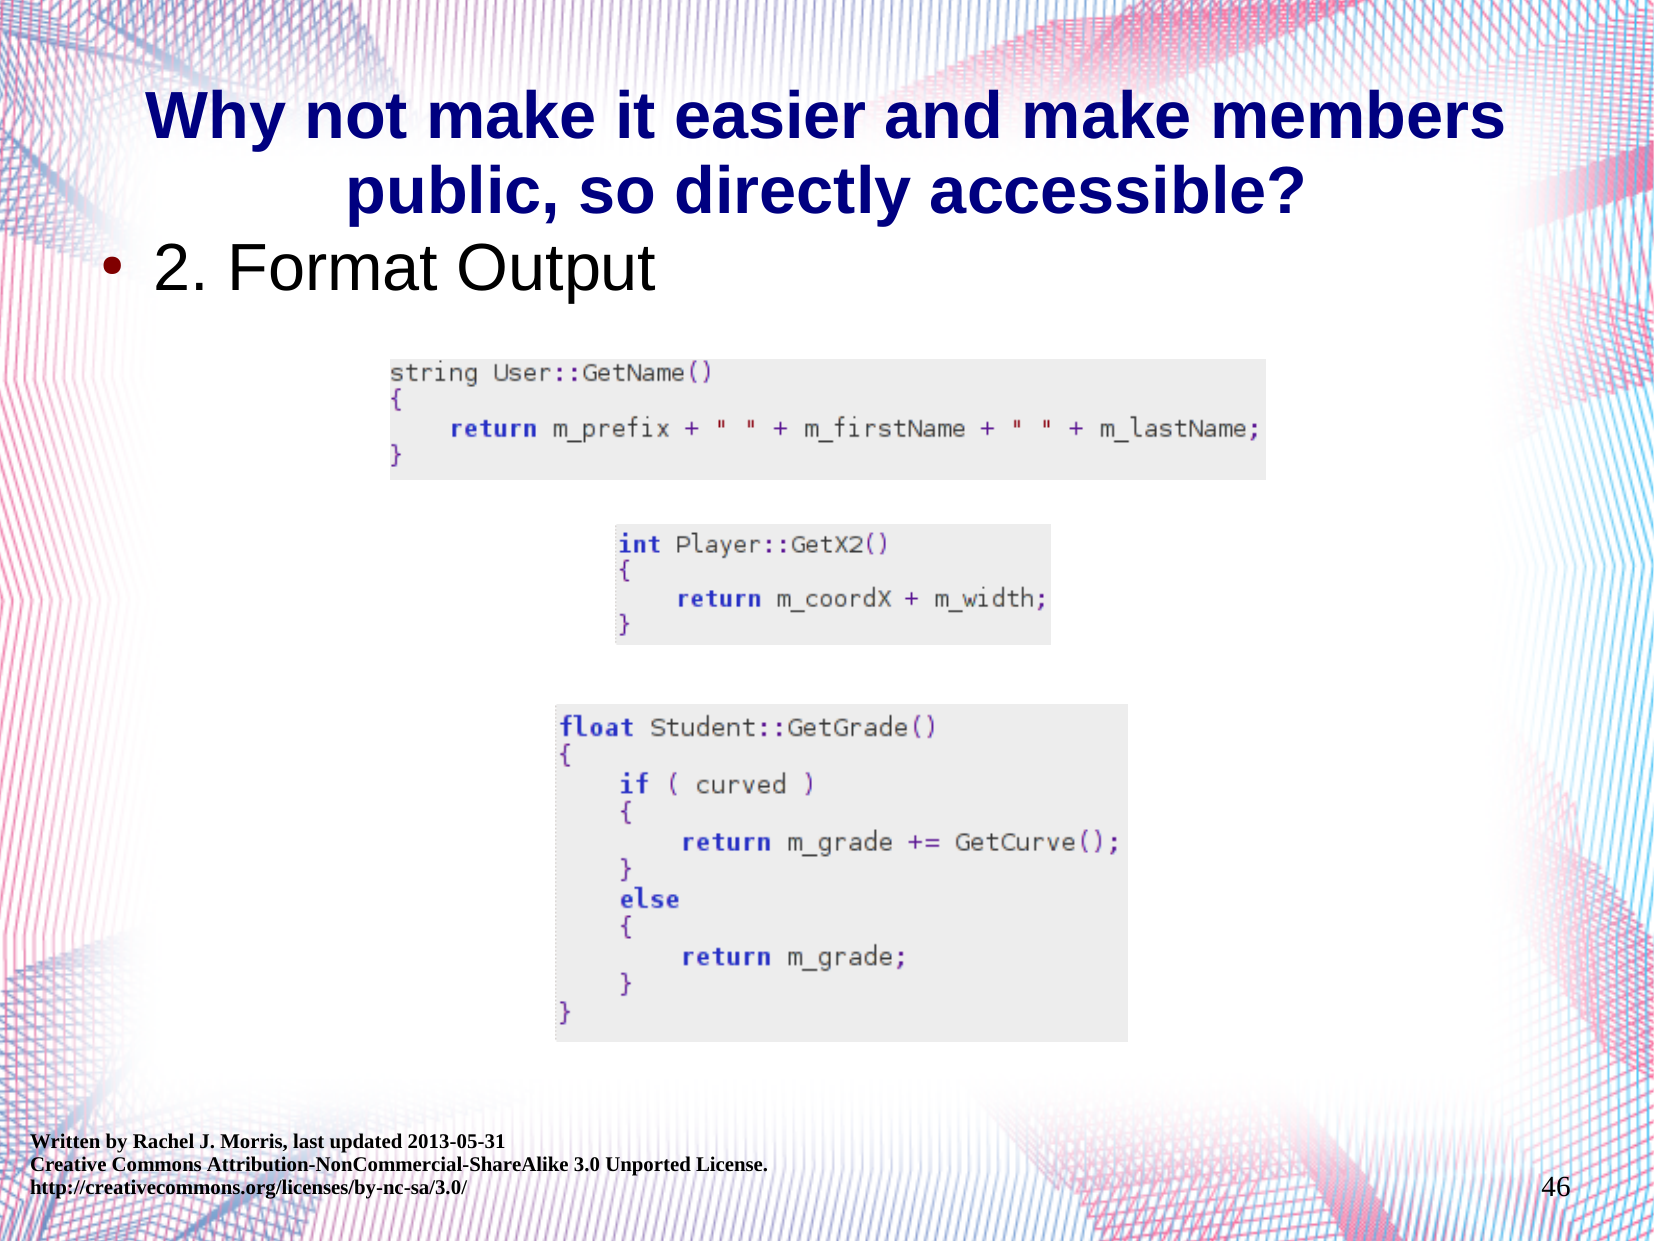

# Why not make it easier and make members public, so directly accessible?
2. Format Output
46